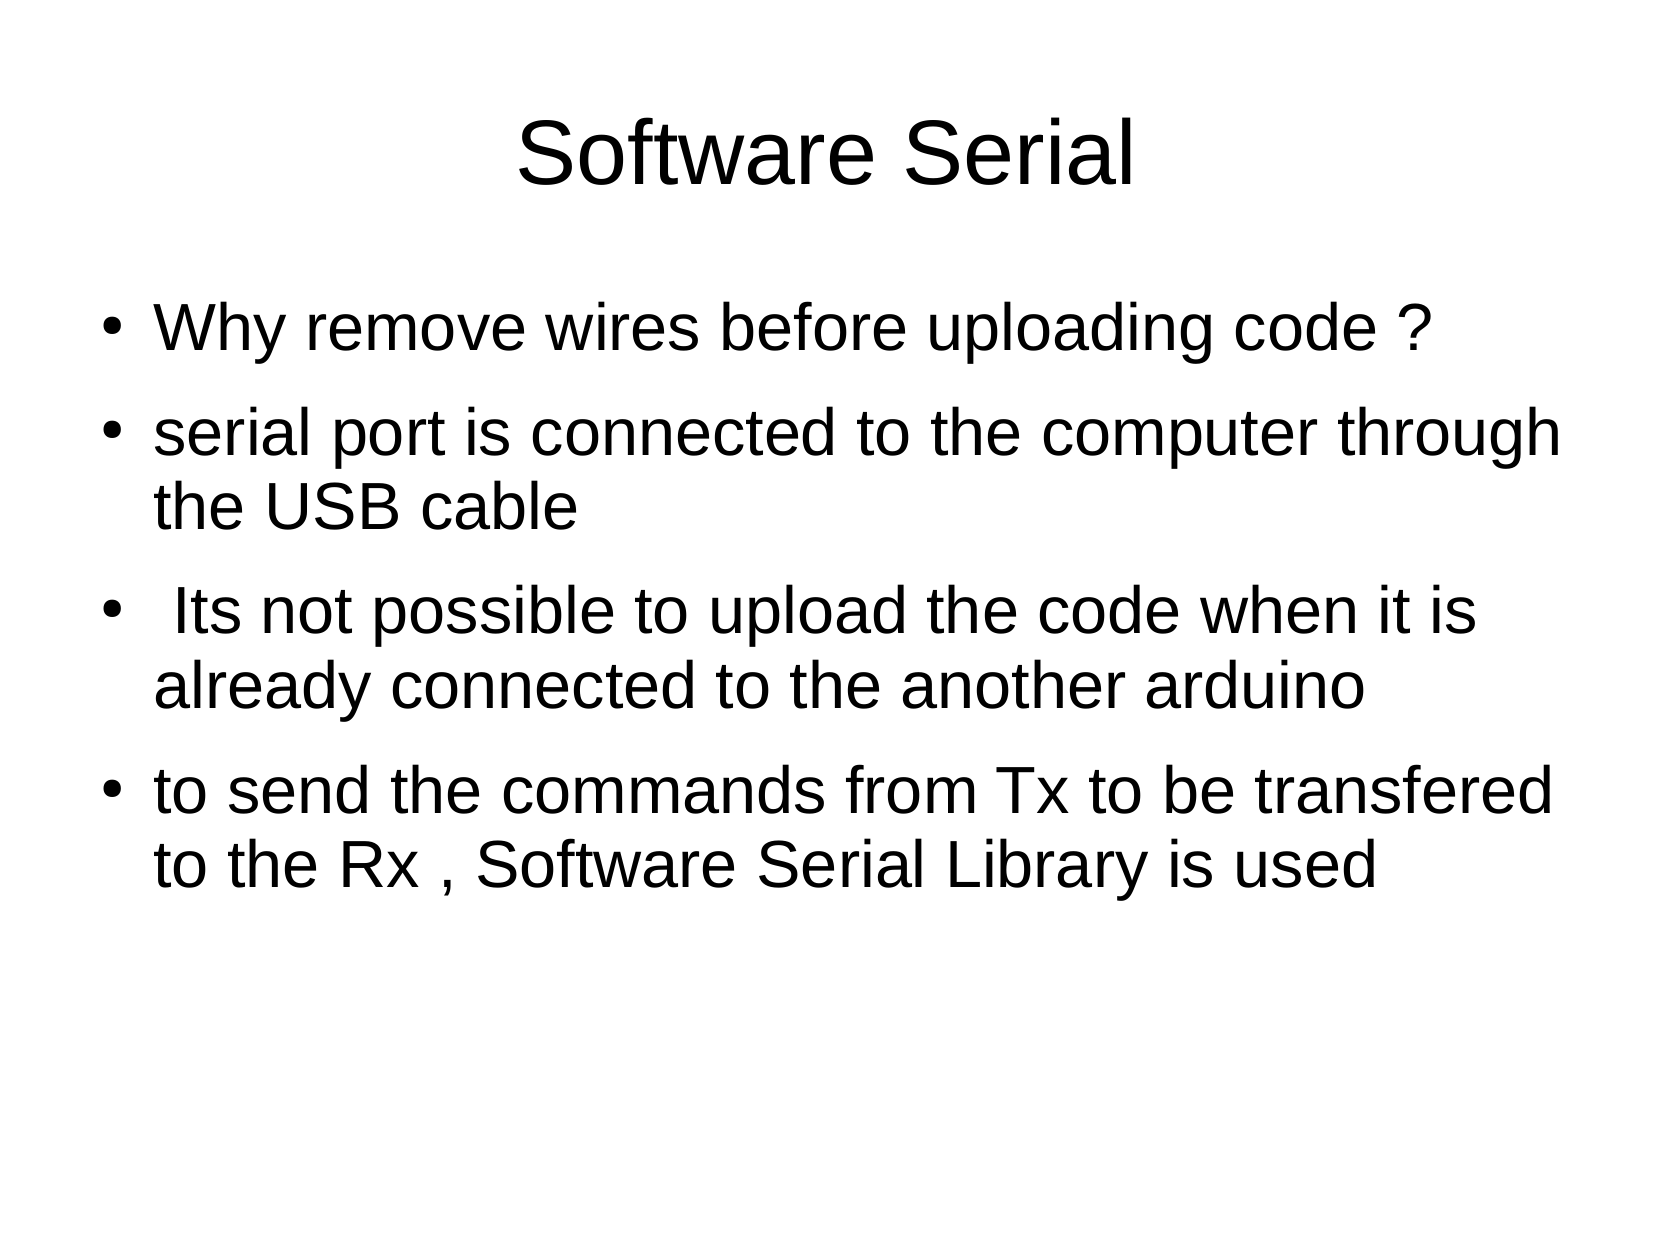

# Software Serial
Why remove wires before uploading code ?
serial port is connected to the computer through the USB cable
 Its not possible to upload the code when it is already connected to the another arduino
to send the commands from Tx to be transfered to the Rx , Software Serial Library is used